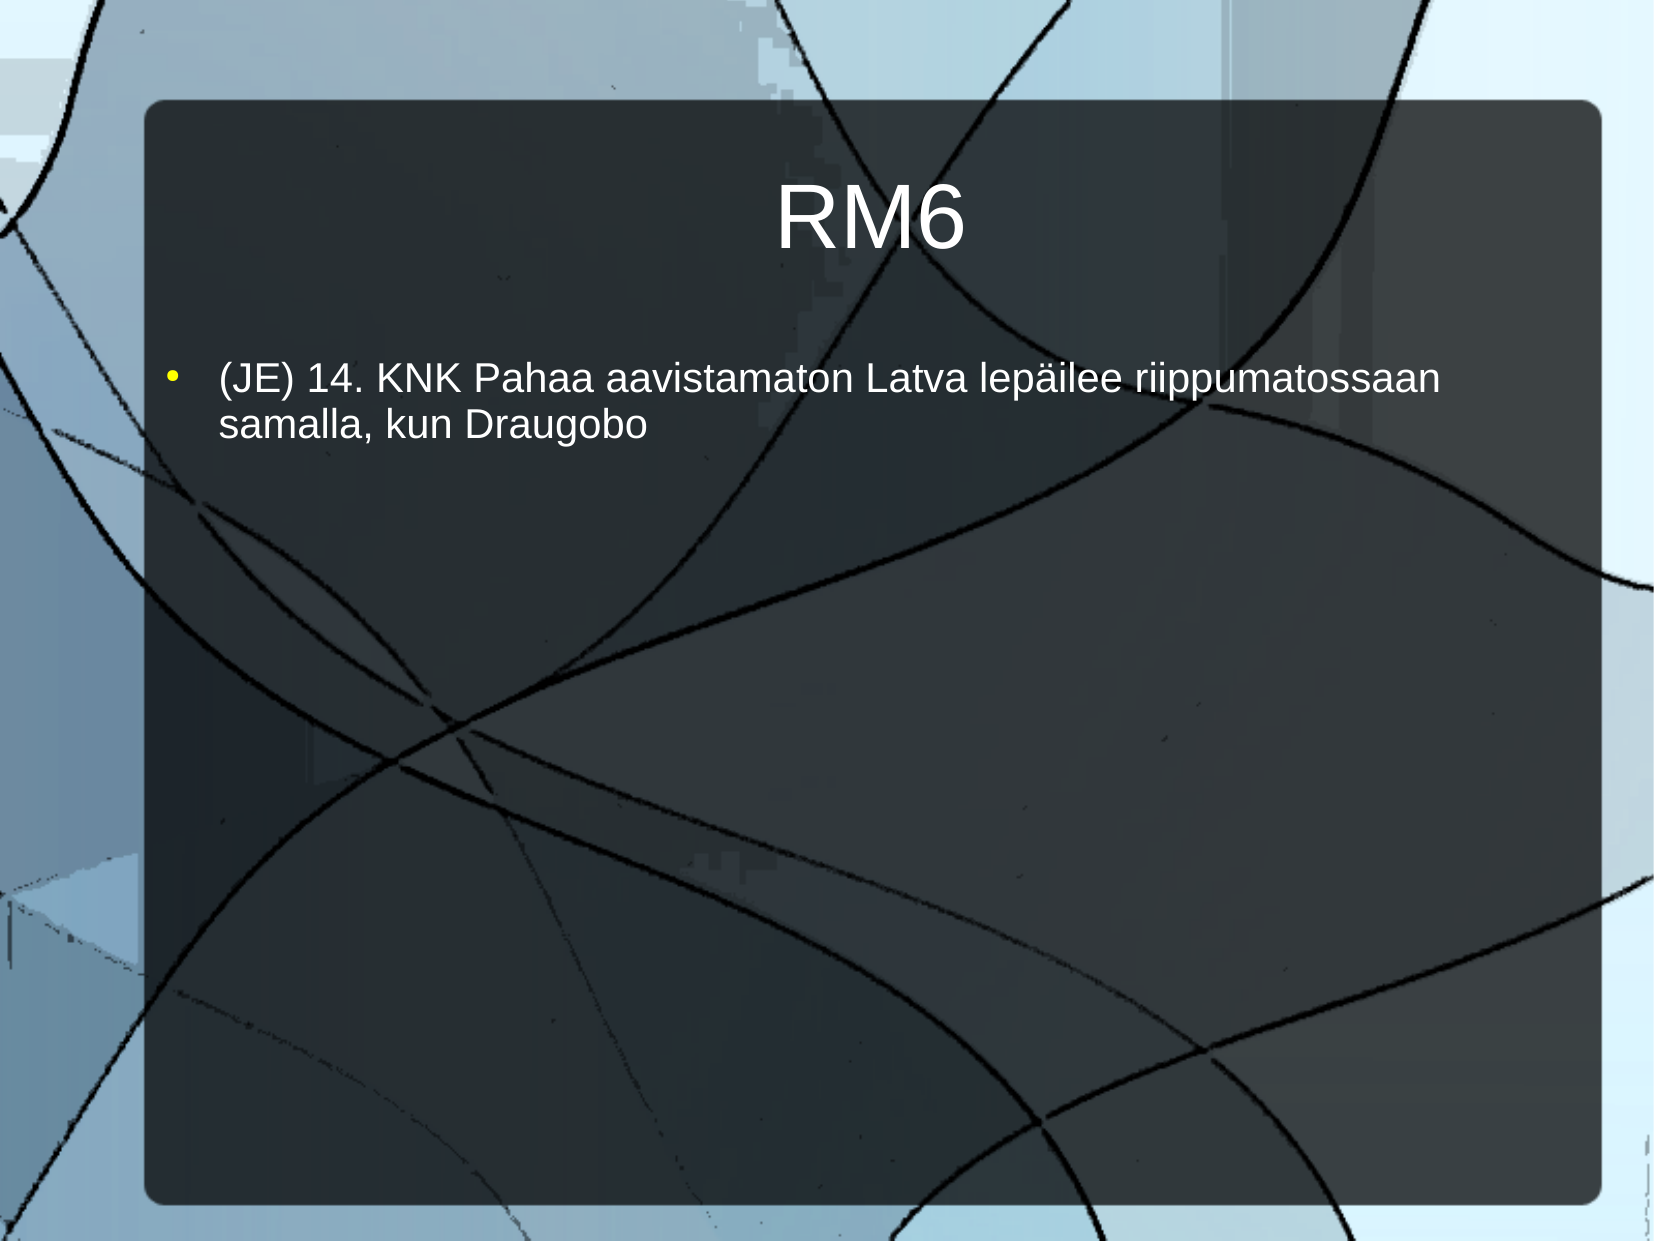

# RM6
(JE) 14. KNK Pahaa aavistamaton Latva lepäilee riippumatossaan samalla, kun Draugobo